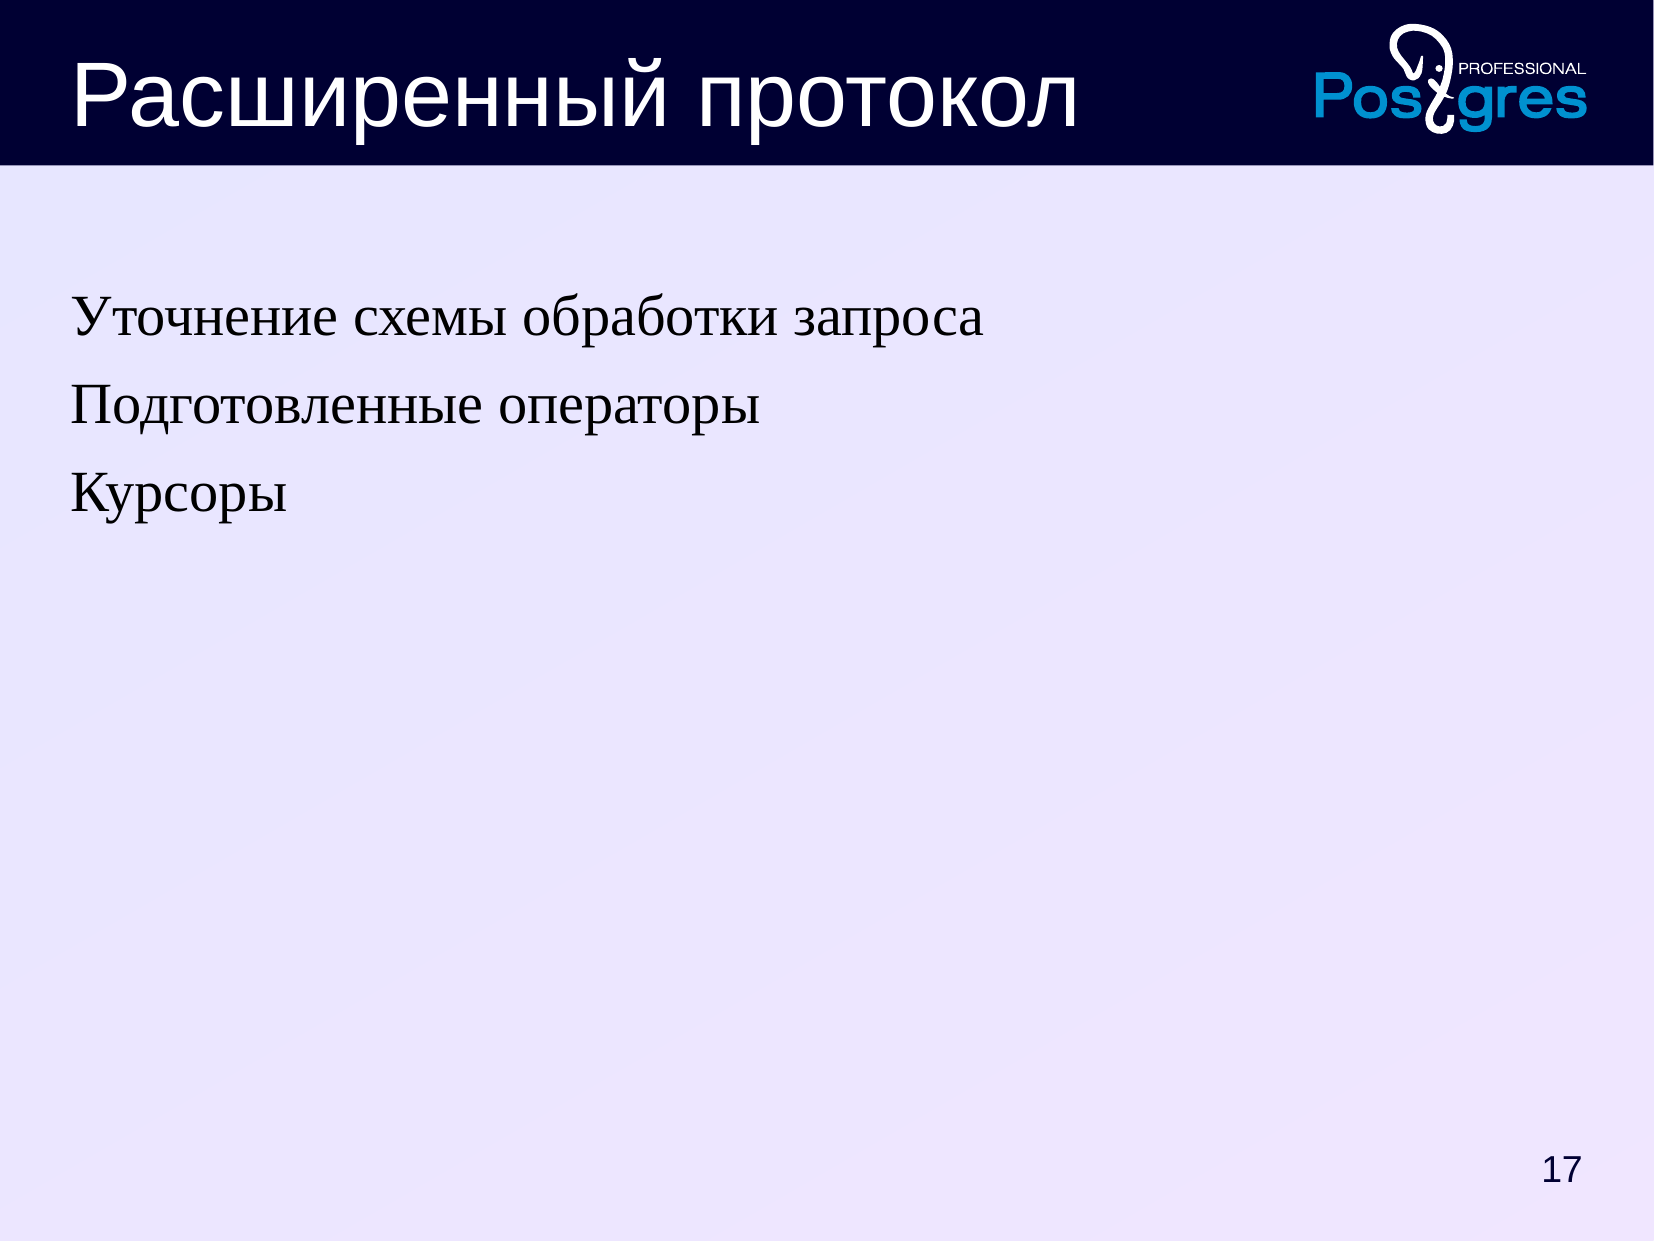

# Расширенный протокол
Уточнение схемы обработки запроса
Подготовленные операторы
Курсоры